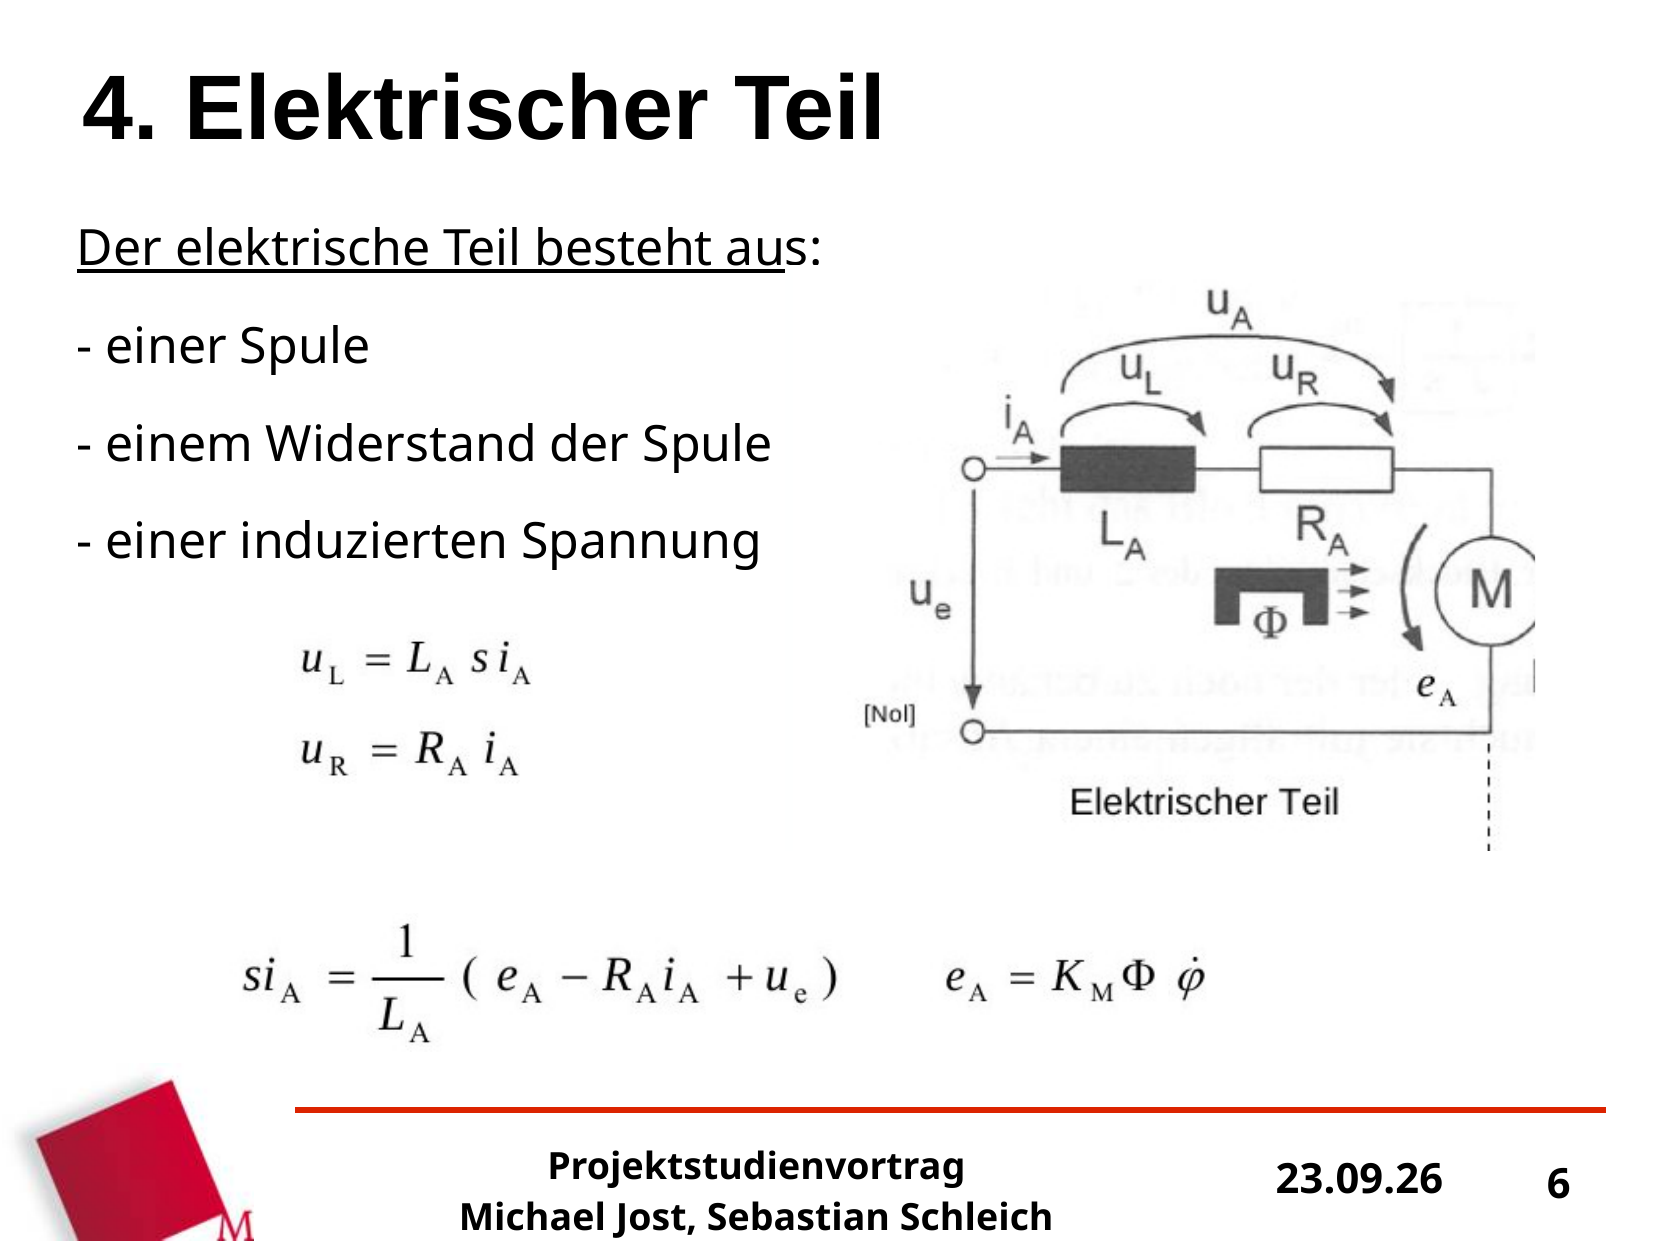

4. Elektrischer Teil
# Der elektrische Teil besteht aus:
- einer Spule
- einem Widerstand der Spule
- einer induzierten Spannung
6